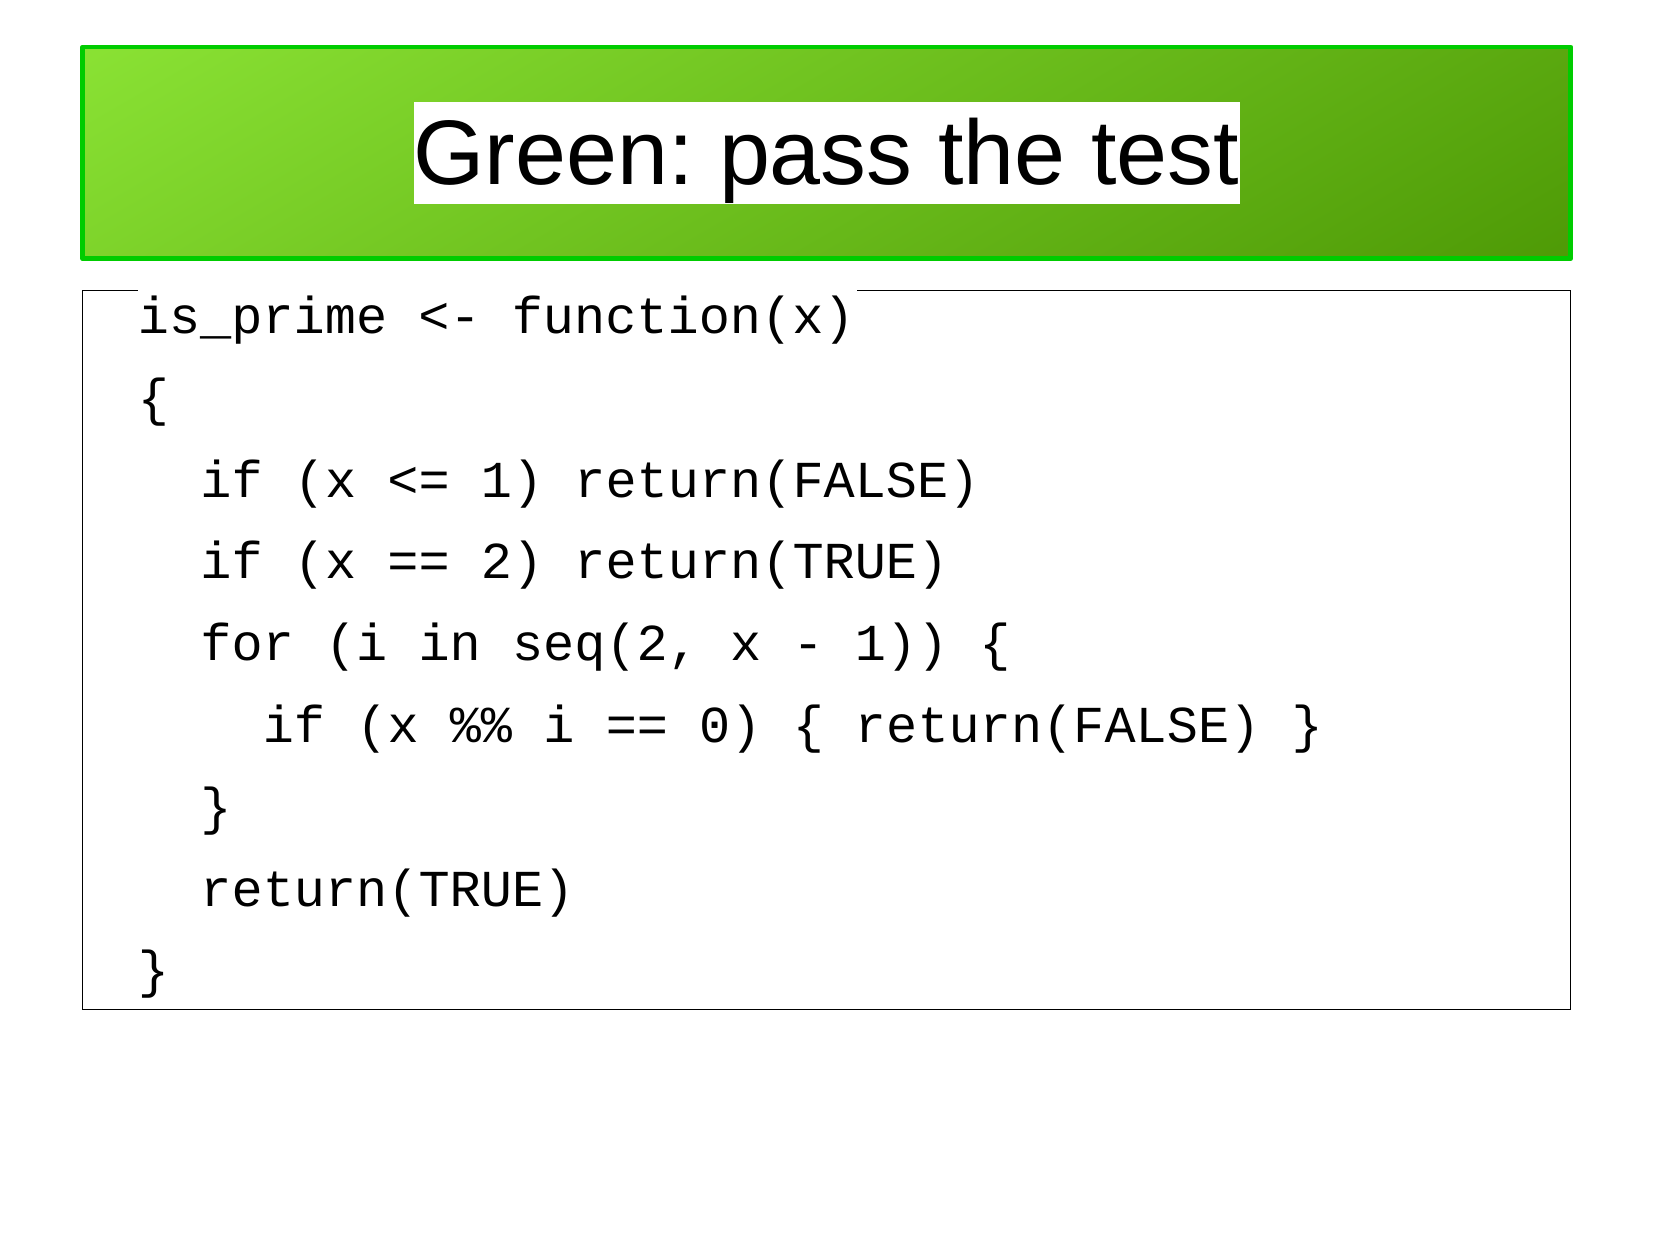

Green: pass the test
#
is_prime <- function(x)
{
 if (x <= 1) return(FALSE)
 if (x == 2) return(TRUE)
 for (i in seq(2, x - 1)) {
 if (x %% i == 0) { return(FALSE) }
 }
 return(TRUE)
}